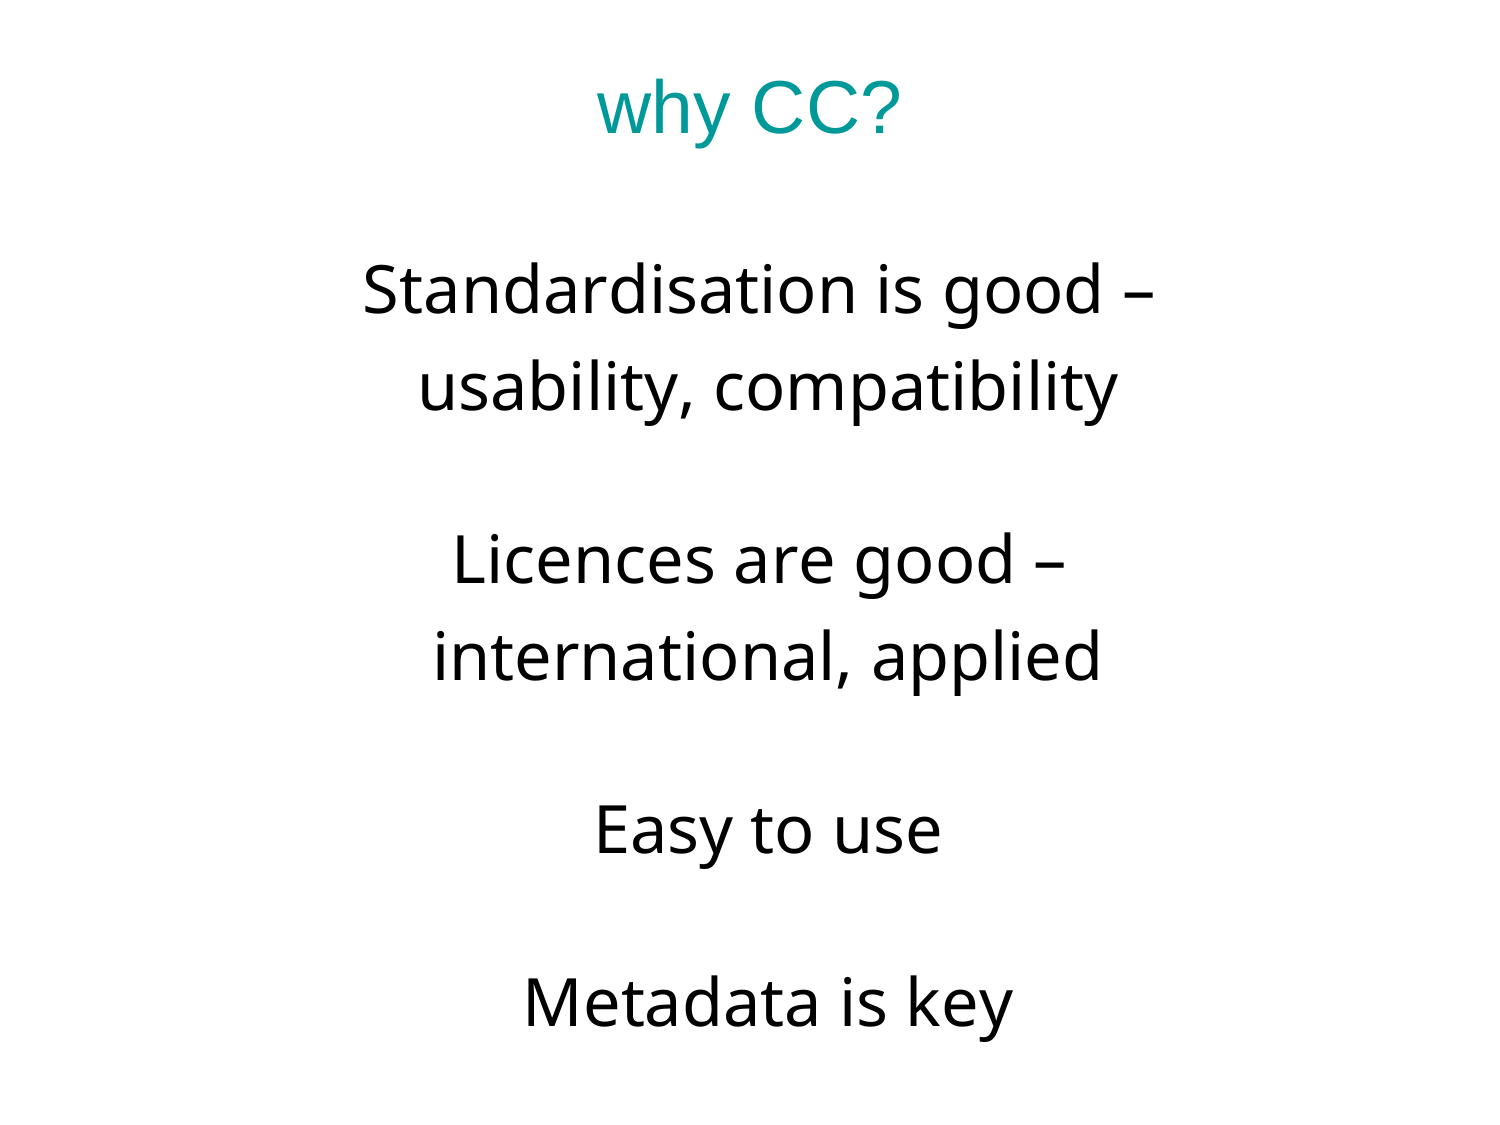

why CC?
# Standardisation is good –
usability, compatibility
Licences are good –
international, applied
Easy to use
Metadata is key